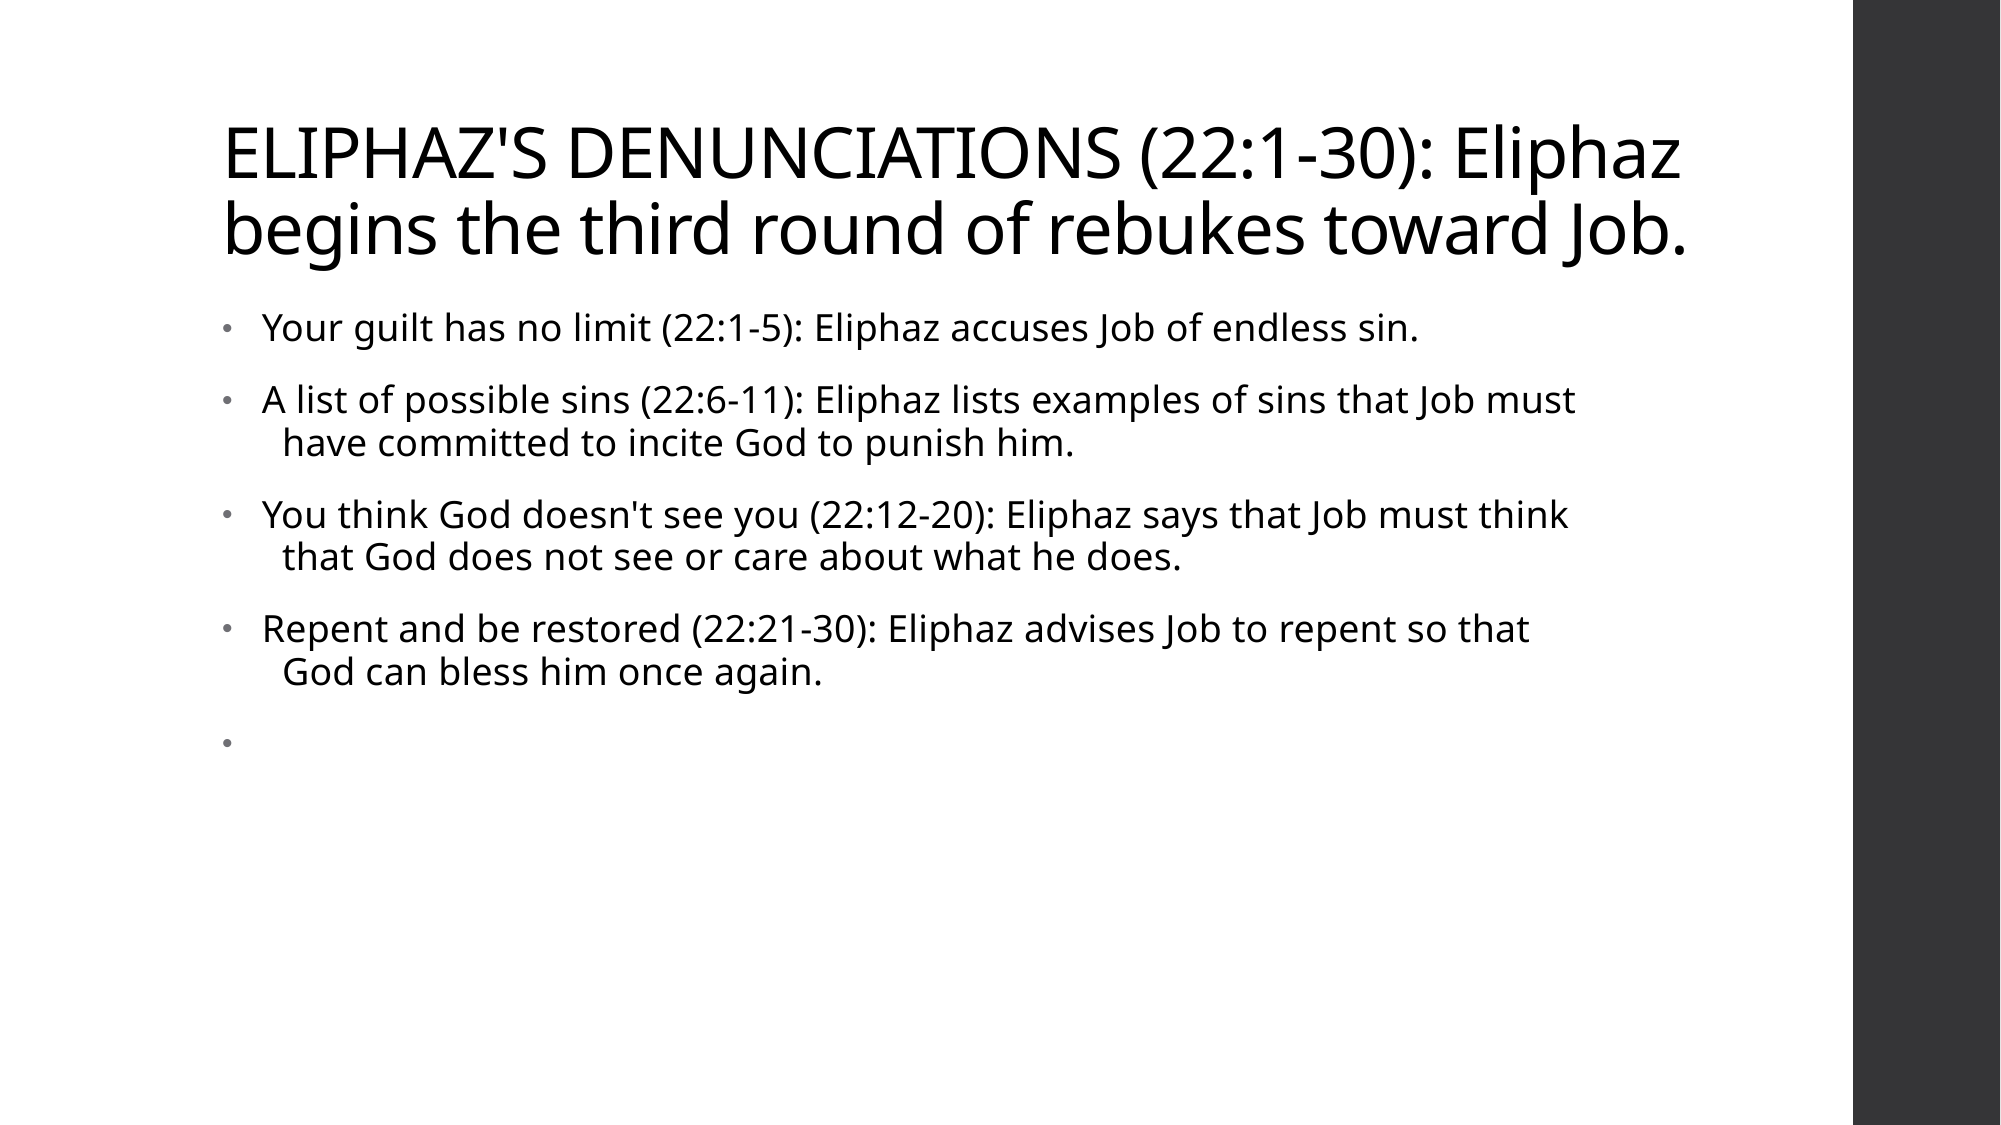

# ELIPHAZ'S DENUNCIATIONS (22:1-30): Eliphaz begins the third round of rebukes toward Job.
 Your guilt has no limit (22:1-5): Eliphaz accuses Job of endless sin.
 A list of possible sins (22:6-11): Eliphaz lists examples of sins that Job must have committed to incite God to punish him.
 You think God doesn't see you (22:12-20): Eliphaz says that Job must think that God does not see or care about what he does.
 Repent and be restored (22:21-30): Eliphaz advises Job to repent so that God can bless him once again.